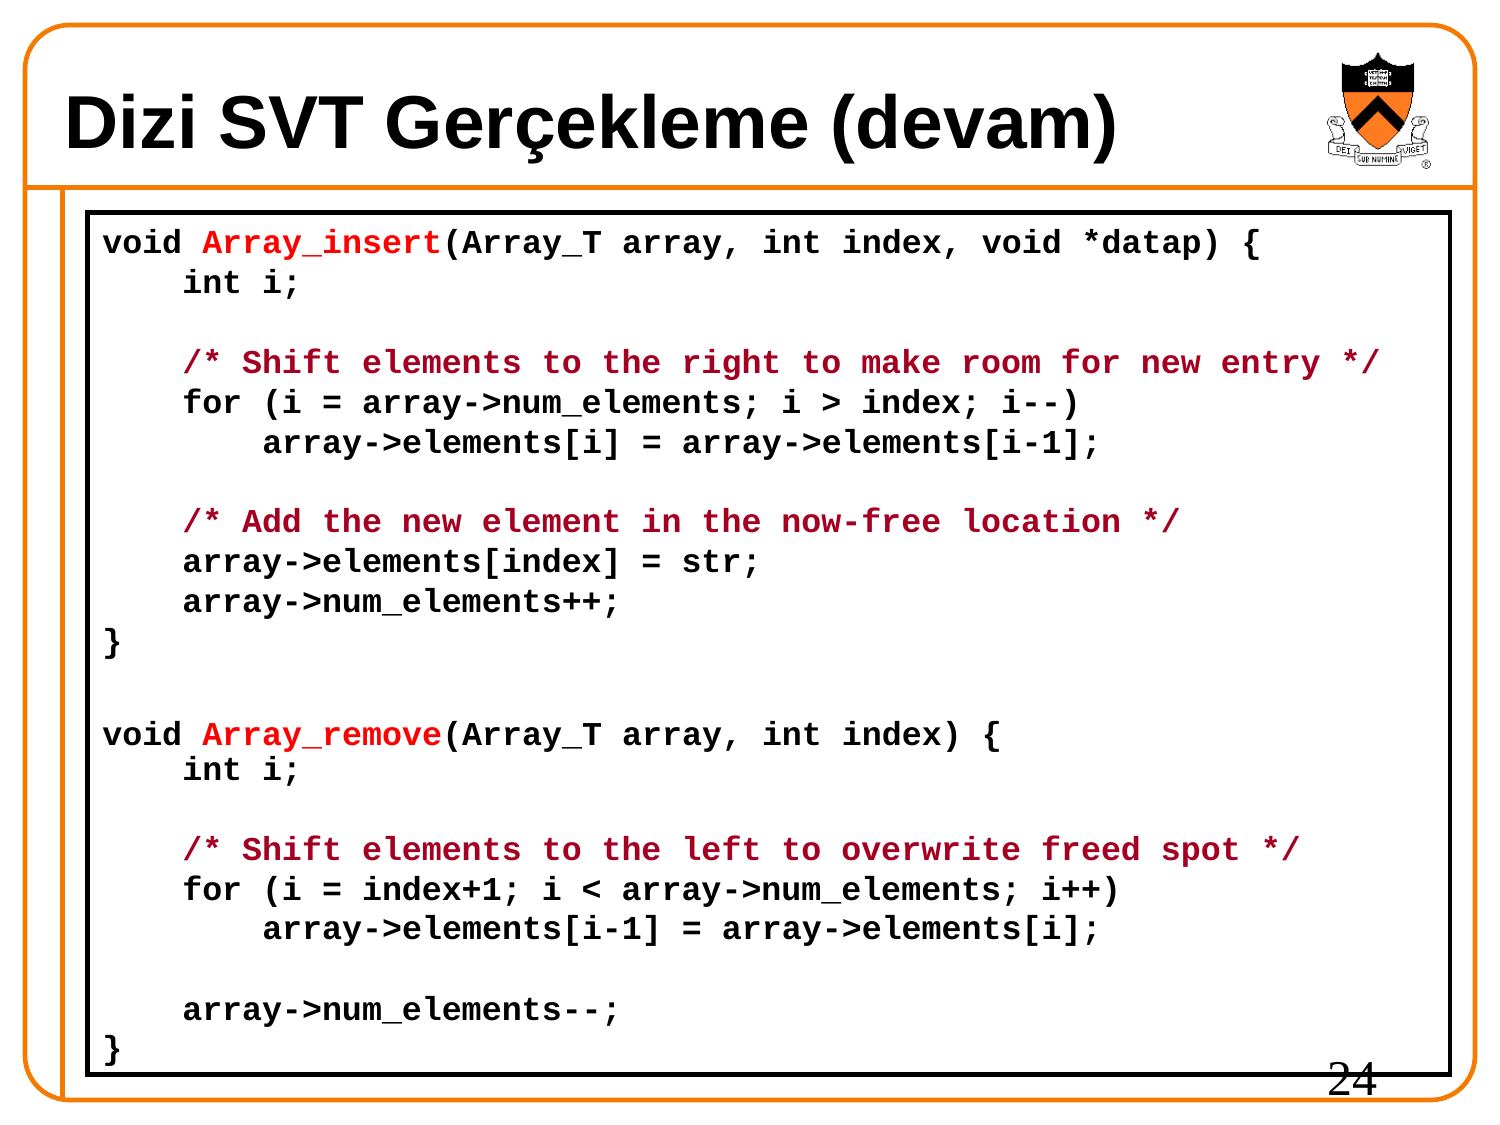

# Dizi SVT Gerçekleme (devam)
void Array_insert(Array_T array, int index, void *datap) {
 int i;
 /* Shift elements to the right to make room for new entry */
 for (i = array->num_elements; i > index; i--)
 array->elements[i] = array->elements[i-1];
 /* Add the new element in the now-free location */
 array->elements[index] = str;
 array->num_elements++;
}
void Array_remove(Array_T array, int index) {
 int i;
 /* Shift elements to the left to overwrite freed spot */
 for (i = index+1; i < array->num_elements; i++)
 array->elements[i-1] = array->elements[i];
 array->num_elements--;
}
24